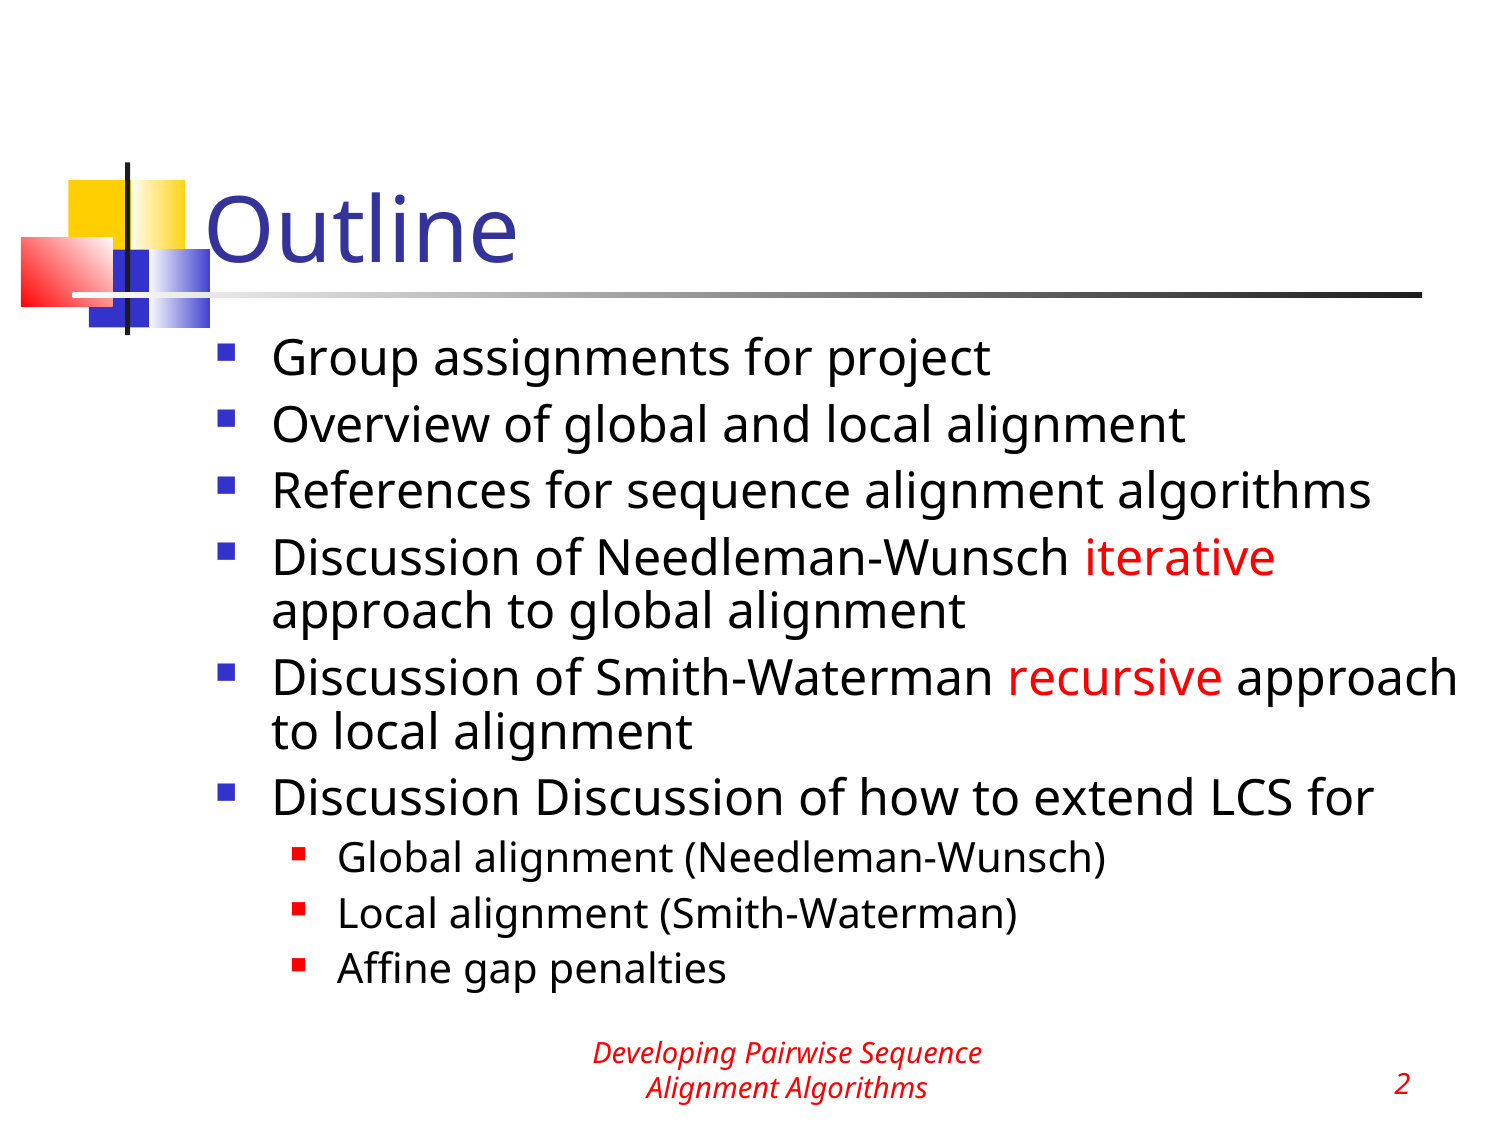

# Outline
Group assignments for project
Overview of global and local alignment
References for sequence alignment algorithms
Discussion of Needleman-Wunsch iterative approach to global alignment
Discussion of Smith-Waterman recursive approach to local alignment
Discussion Discussion of how to extend LCS for
Global alignment (Needleman-Wunsch)
Local alignment (Smith-Waterman)
Affine gap penalties
Developing Pairwise Sequence Alignment Algorithms